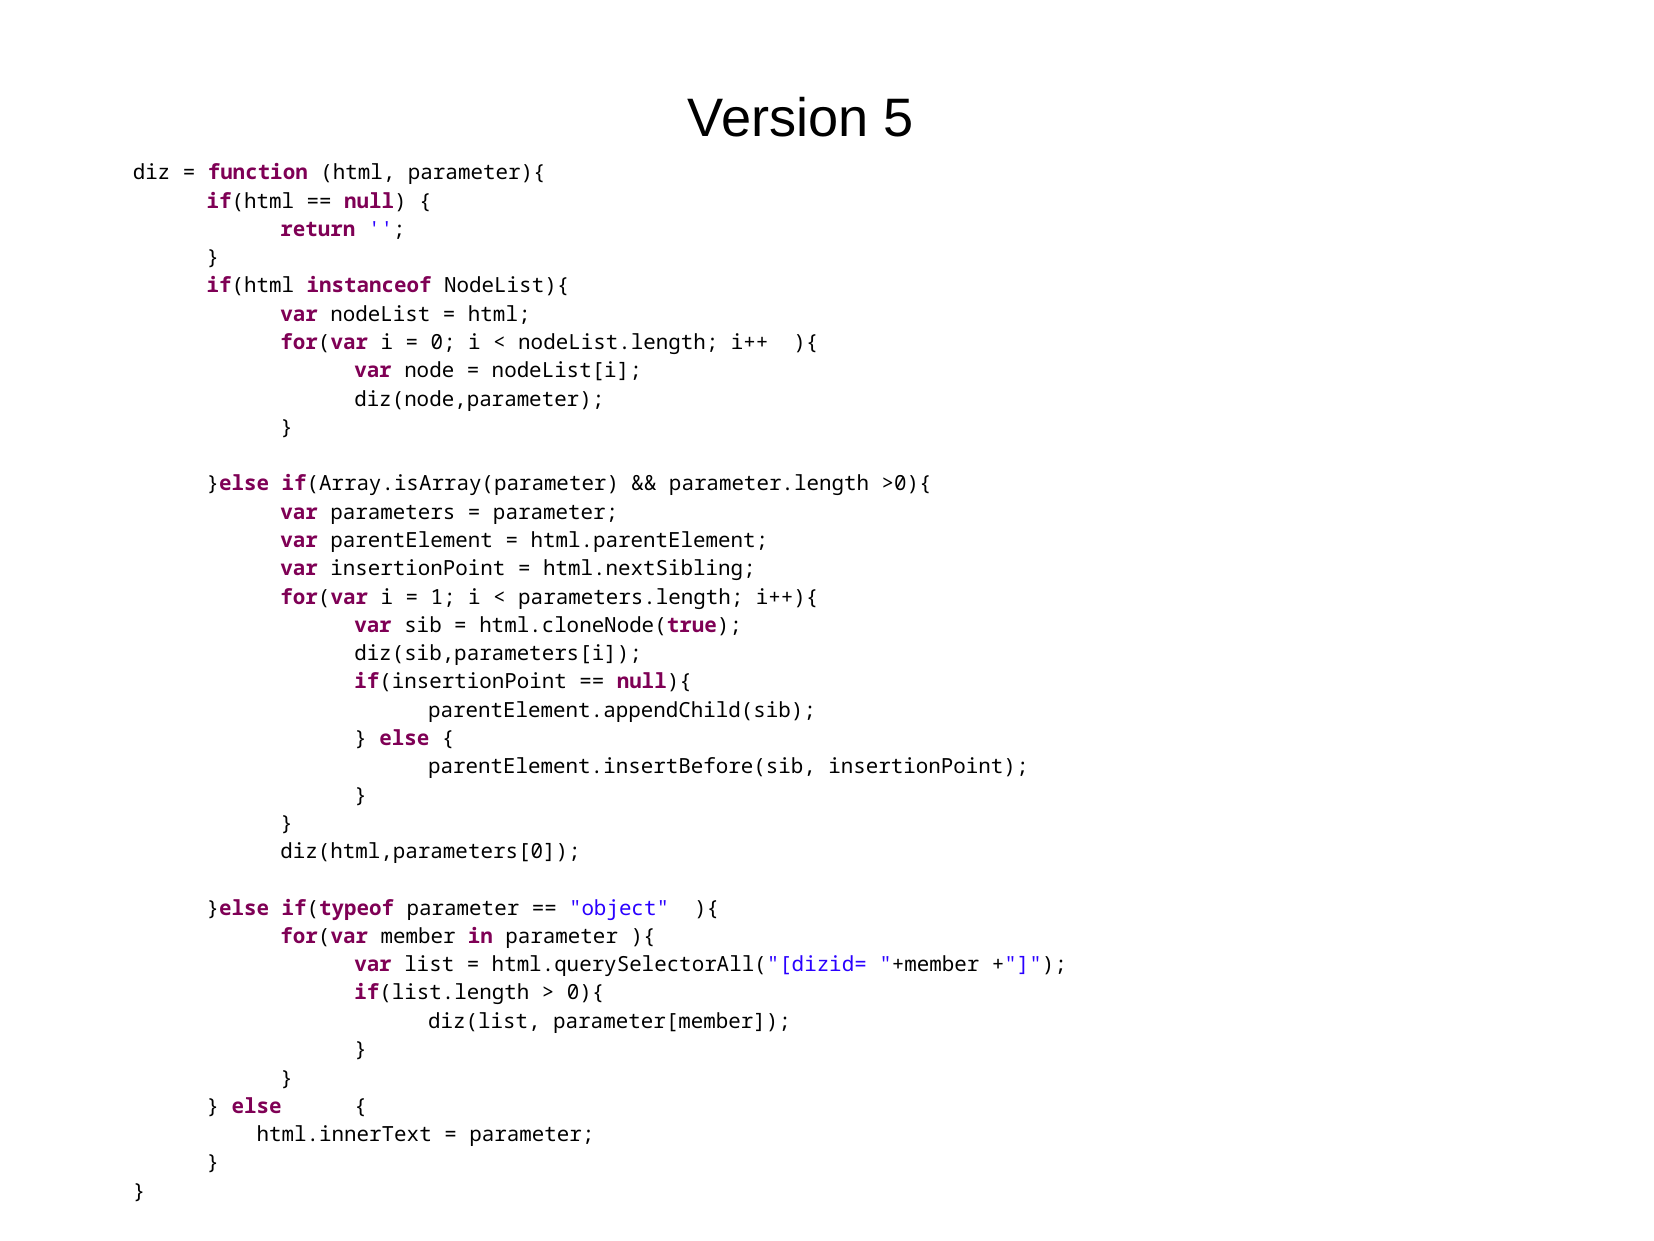

# Version 5
diz = function (html, parameter){
	if(html == null) {
		return '';
	}
	if(html instanceof NodeList){
		var nodeList = html;
		for(var i = 0; i < nodeList.length; i++ ){
			var node = nodeList[i];
			diz(node,parameter);
		}
	}else if(Array.isArray(parameter) && parameter.length >0){
		var parameters = parameter;
		var parentElement = html.parentElement;
		var insertionPoint = html.nextSibling;
		for(var i = 1; i < parameters.length; i++){
			var sib = html.cloneNode(true);
			diz(sib,parameters[i]);
			if(insertionPoint == null){
				parentElement.appendChild(sib);
			} else {
				parentElement.insertBefore(sib, insertionPoint);
			}
		}
		diz(html,parameters[0]);
	}else if(typeof parameter == "object" ){
		for(var member in parameter ){
			var list = html.querySelectorAll("[dizid= "+member +"]");
			if(list.length > 0){
				diz(list, parameter[member]);
			}
		}
	} else 	{
	 html.innerText = parameter;
	}
}